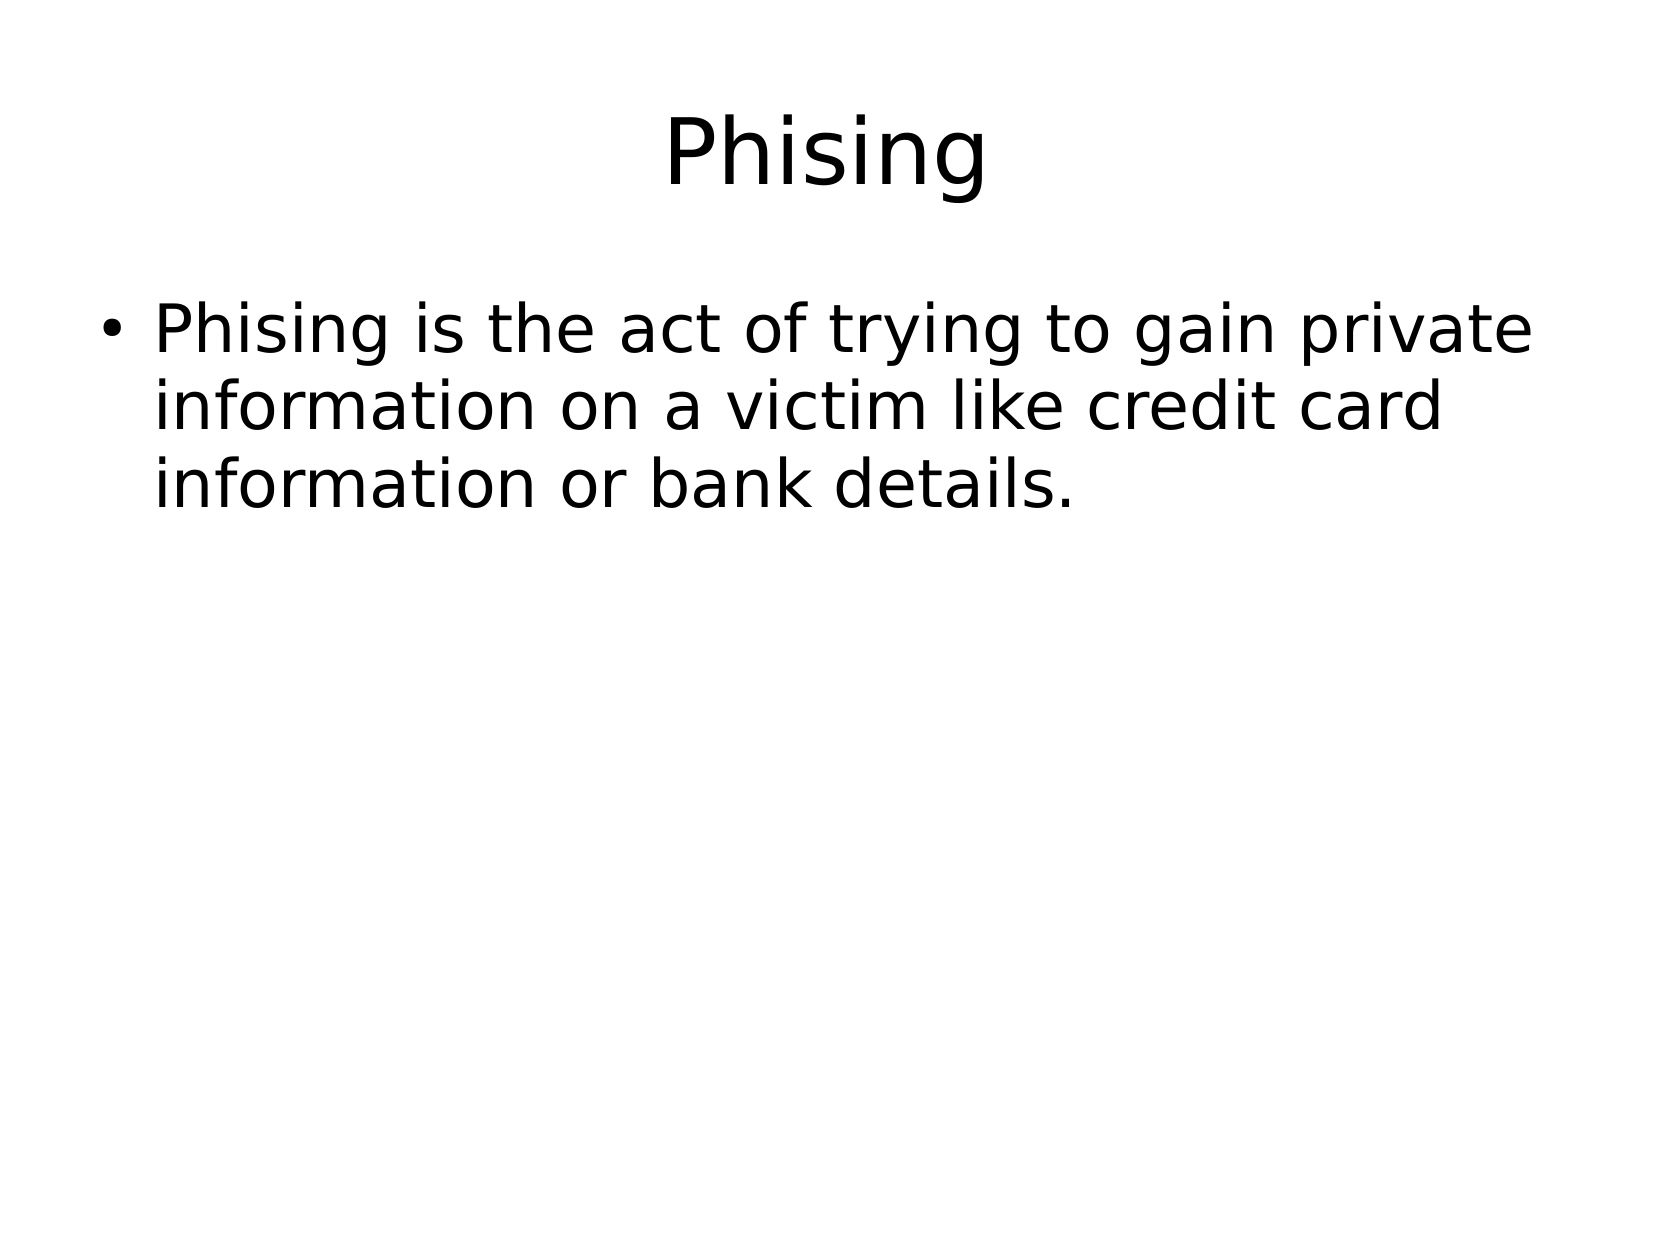

# Phising
Phising is the act of trying to gain private information on a victim like credit card information or bank details.